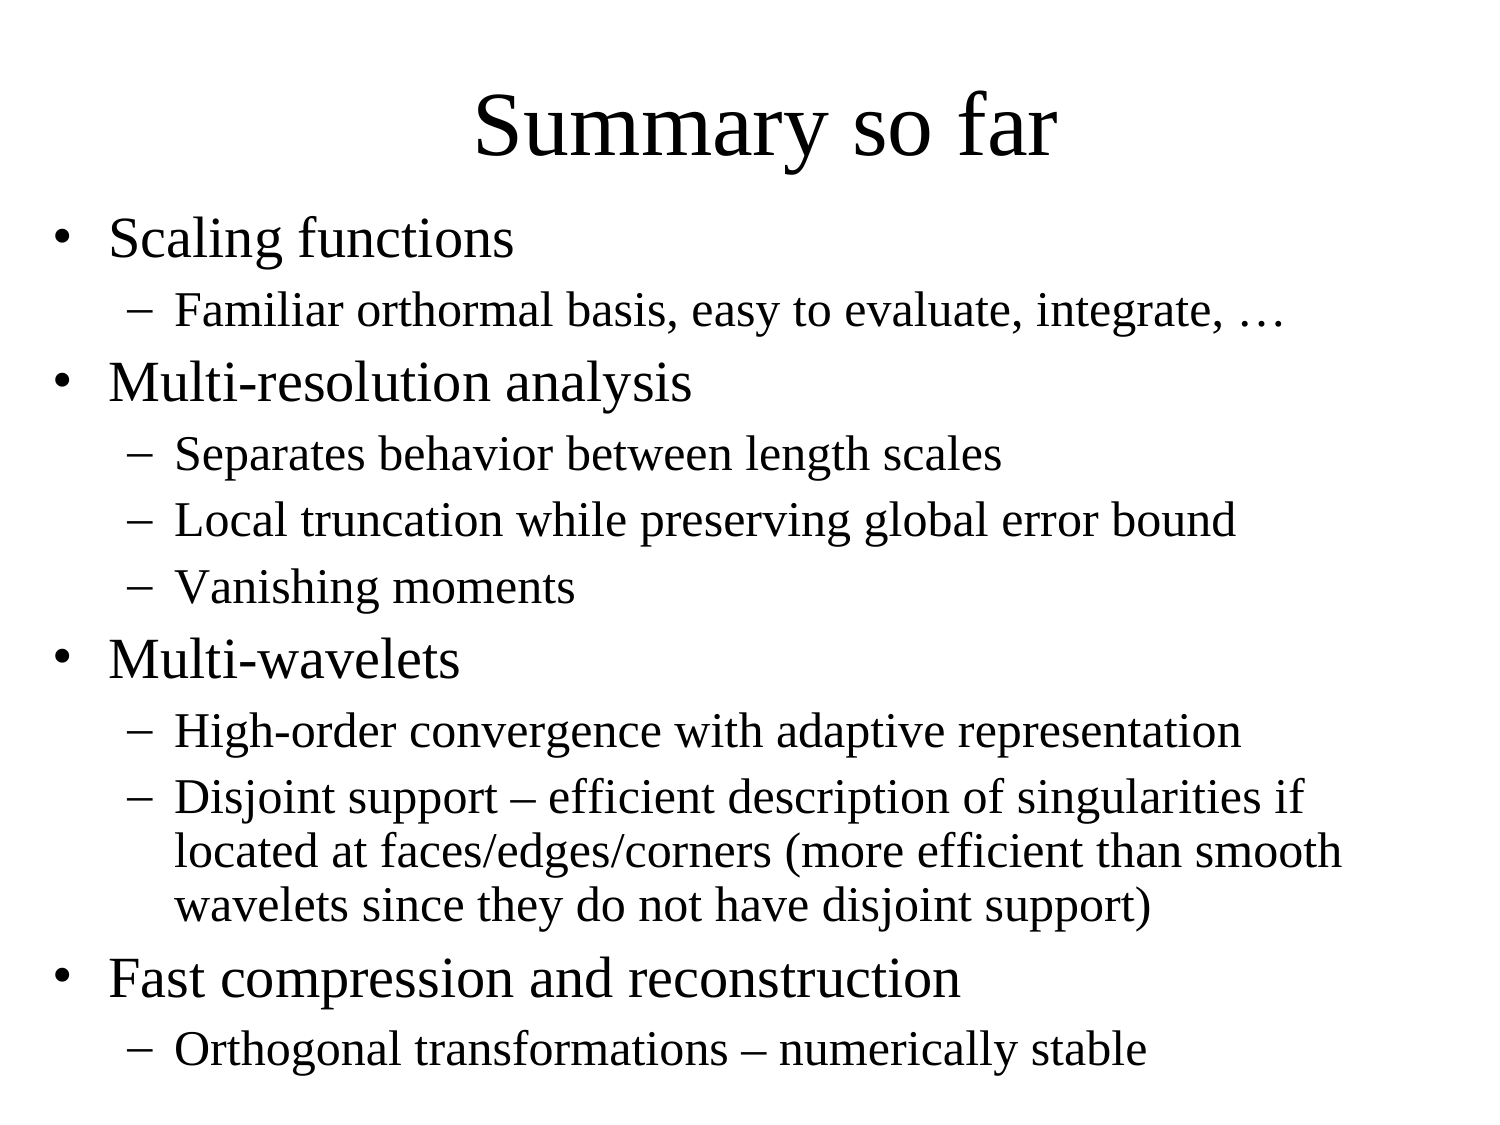

# Summary so far
Scaling functions
Familiar orthormal basis, easy to evaluate, integrate, …
Multi-resolution analysis
Separates behavior between length scales
Local truncation while preserving global error bound
Vanishing moments
Multi-wavelets
High-order convergence with adaptive representation
Disjoint support – efficient description of singularities if located at faces/edges/corners (more efficient than smooth wavelets since they do not have disjoint support)
Fast compression and reconstruction
Orthogonal transformations – numerically stable